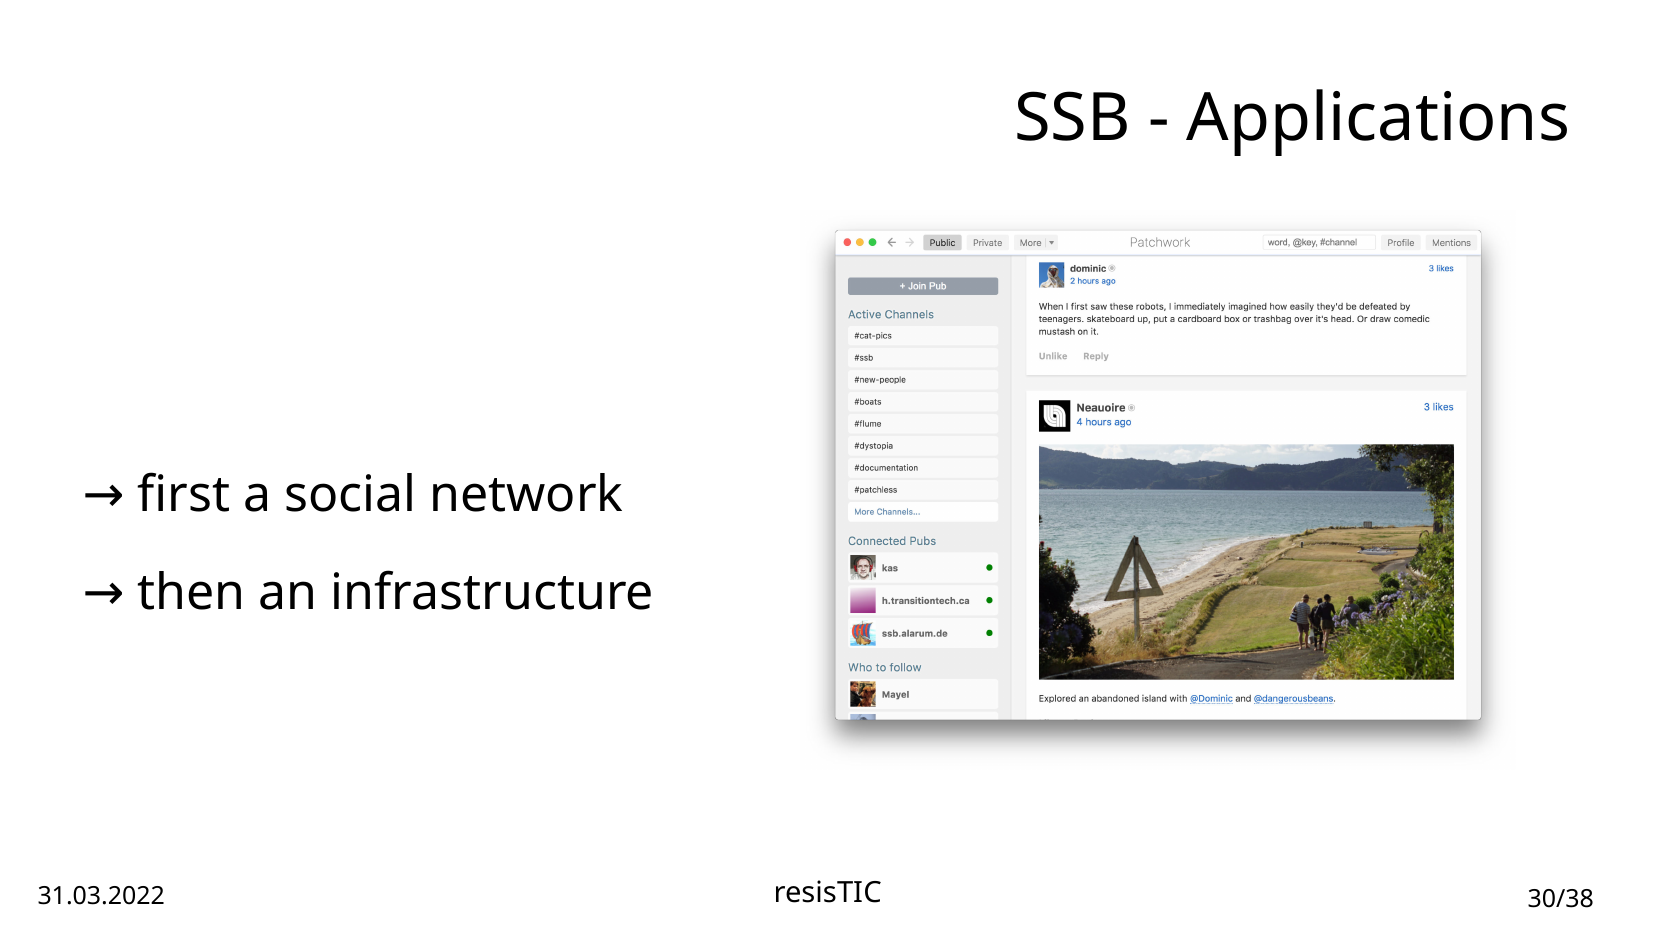

SSB - Applications
# → first a social network
→ then an infrastructure
30/38